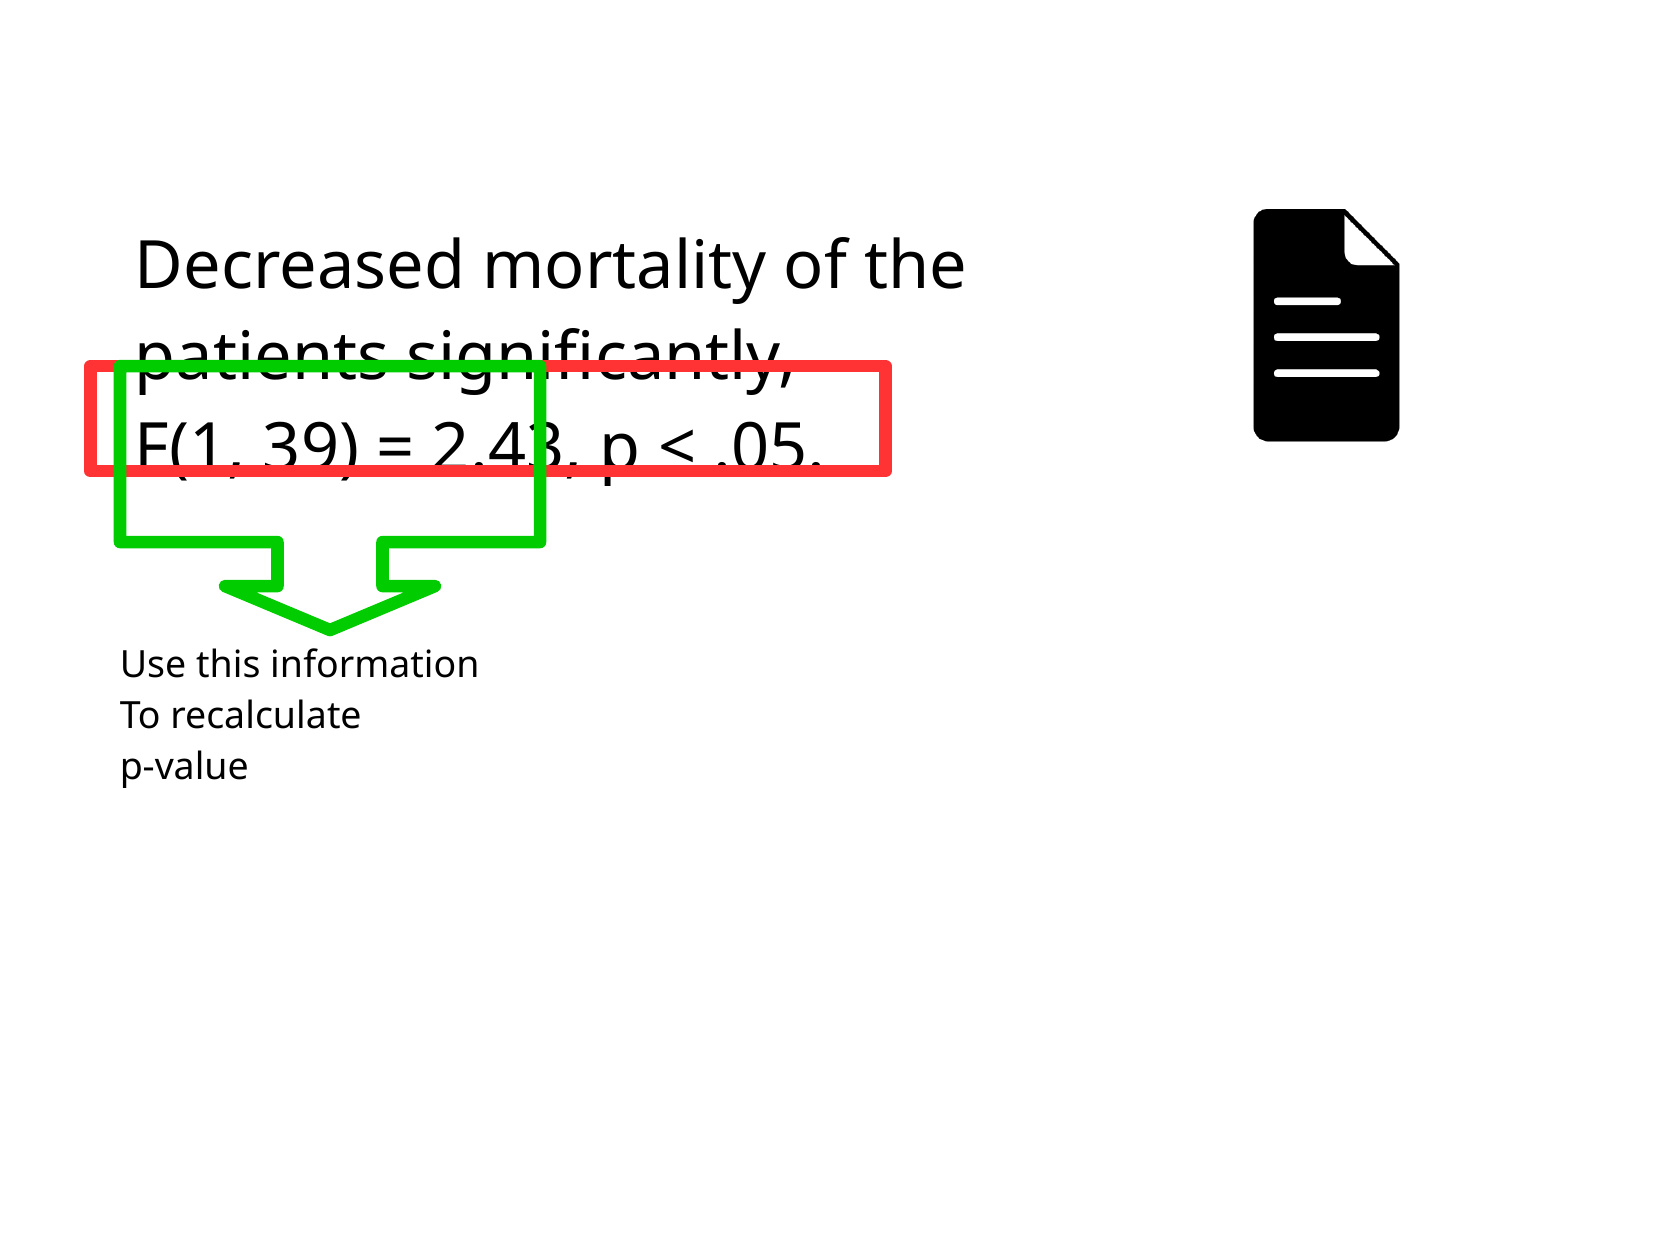

Decreased mortality of the patients significantly,
F(1, 39) = 2.43, p < .05.
Use this information
To recalculate
p-value